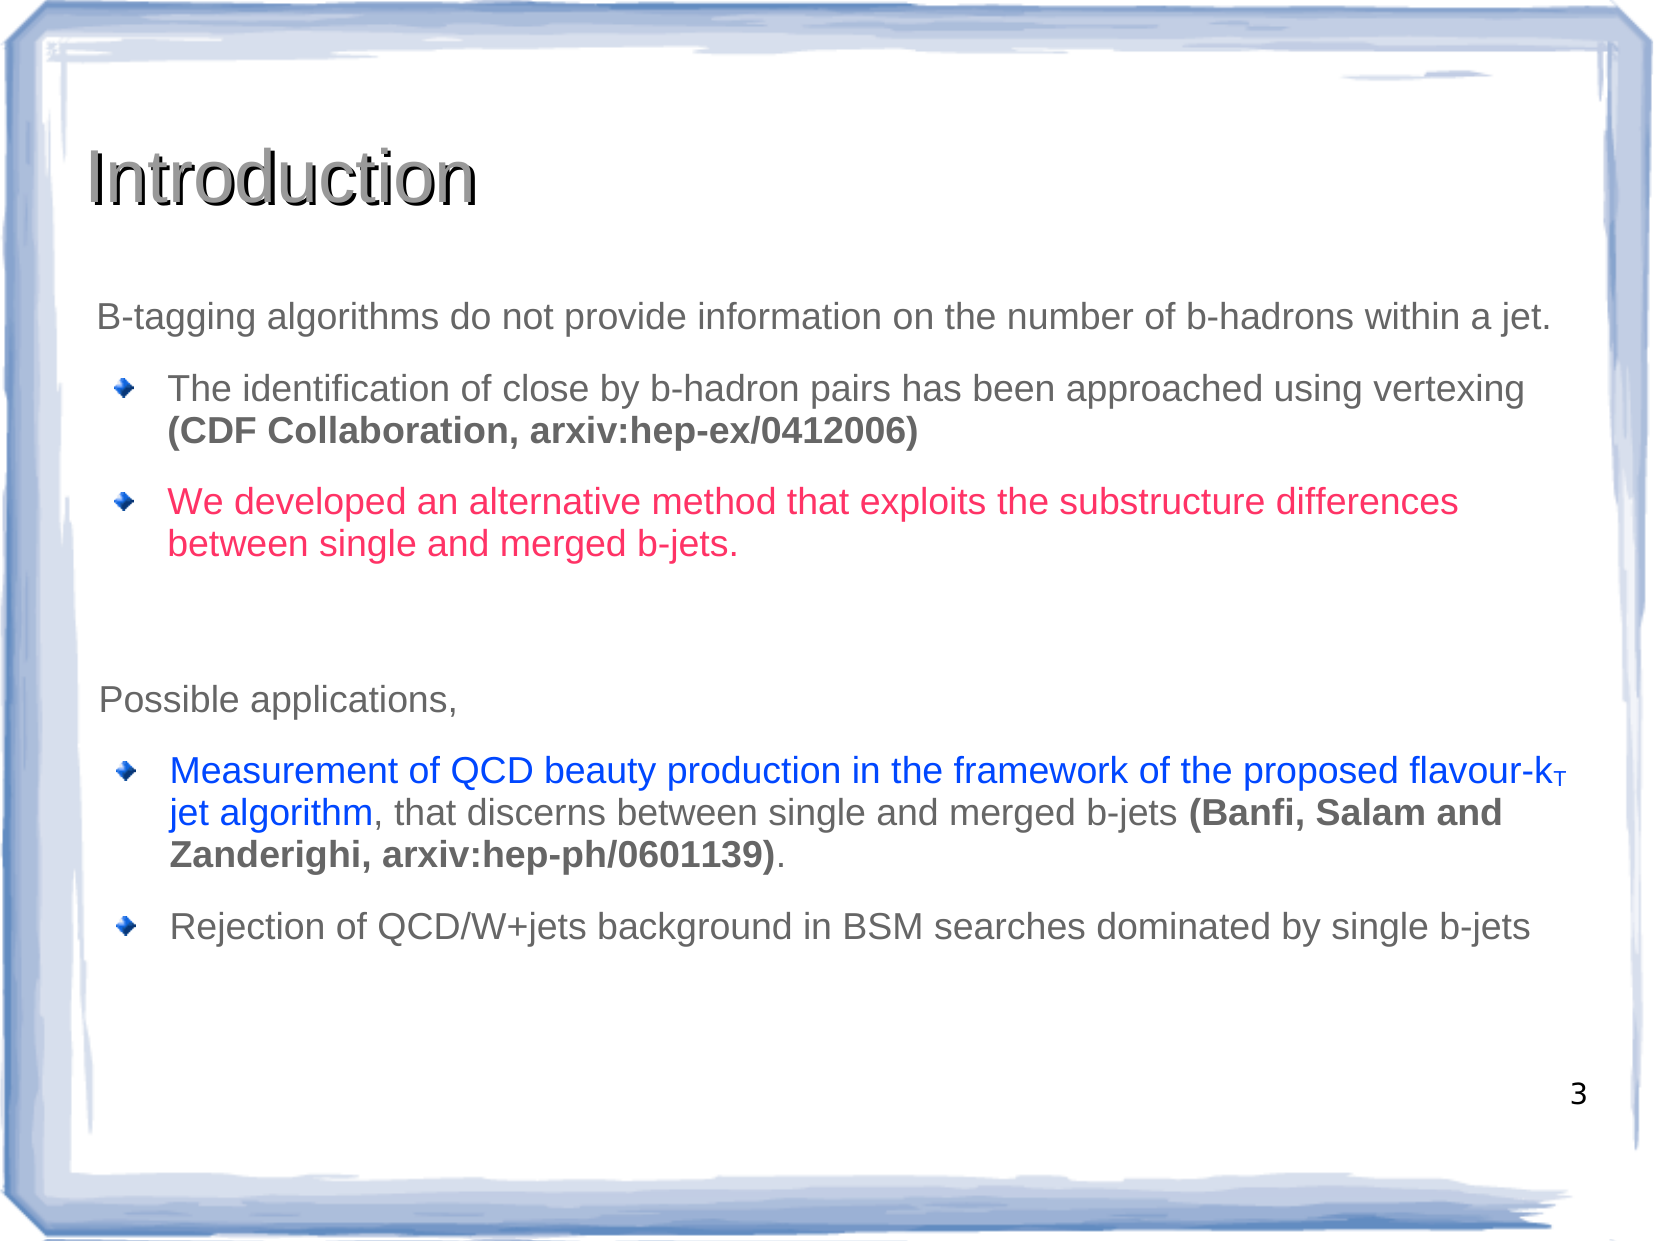

# Introduction
B-tagging algorithms do not provide information on the number of b-hadrons within a jet.
The identification of close by b-hadron pairs has been approached using vertexing (CDF Collaboration, arxiv:hep-ex/0412006)
We developed an alternative method that exploits the substructure differences between single and merged b-jets.
Possible applications,
Measurement of QCD beauty production in the framework of the proposed flavour-kT jet algorithm, that discerns between single and merged b-jets (Banfi, Salam and Zanderighi, arxiv:hep-ph/0601139).
Rejection of QCD/W+jets background in BSM searches dominated by single b-jets
3